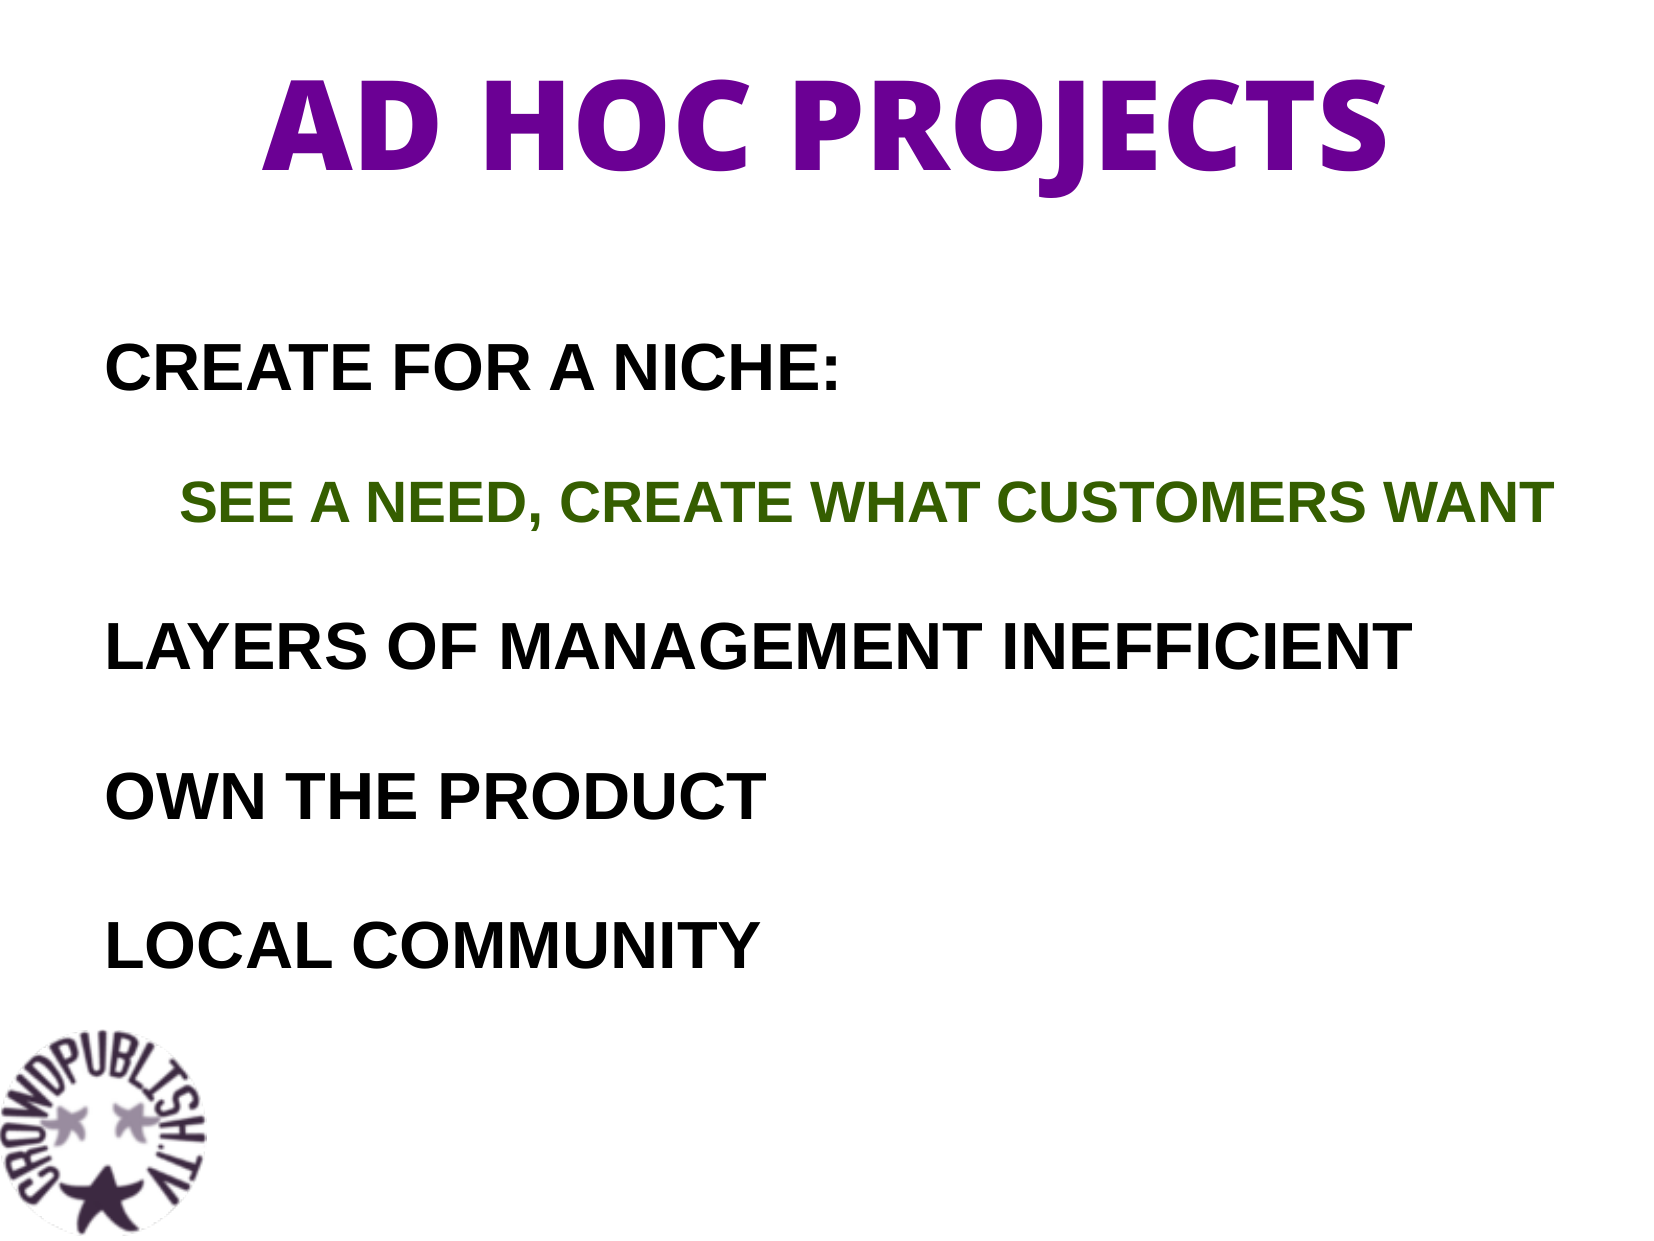

AD HOC PROJECTS
# CREATE FOR A NICHE:
	SEE A NEED, CREATE WHAT CUSTOMERS WANT
LAYERS OF MANAGEMENT INEFFICIENT
OWN THE PRODUCT
LOCAL COMMUNITY